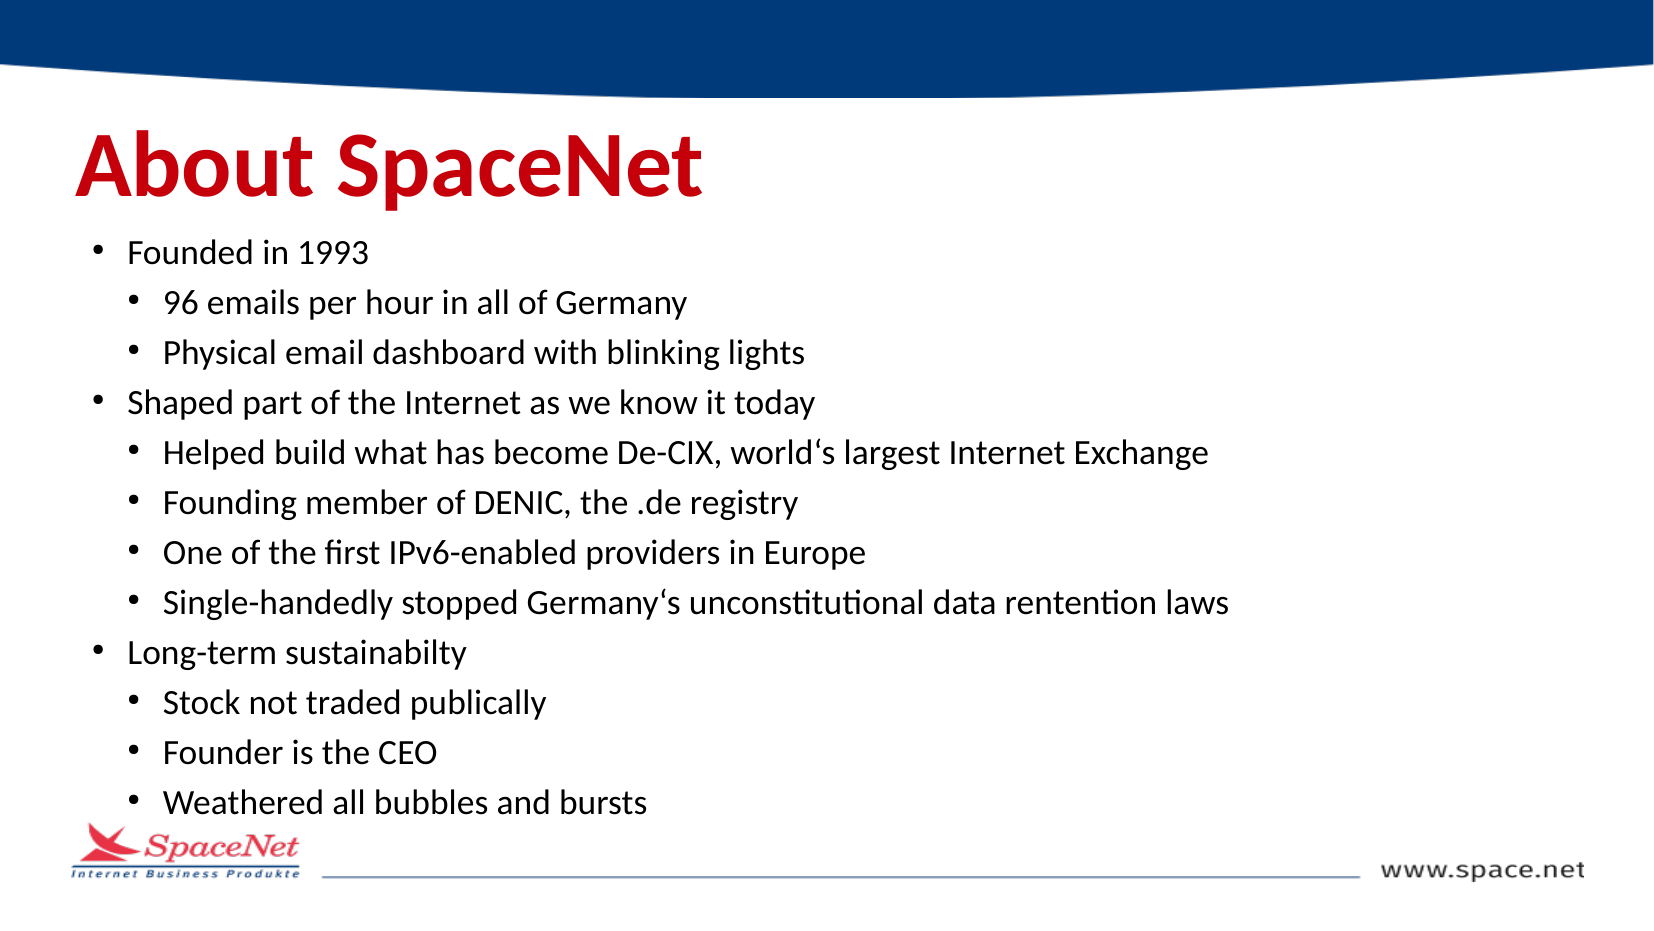

About SpaceNet
Founded in 1993
96 emails per hour in all of Germany
Physical email dashboard with blinking lights
Shaped part of the Internet as we know it today
Helped build what has become De-CIX, world‘s largest Internet Exchange
Founding member of DENIC, the .de registry
One of the first IPv6-enabled providers in Europe
Single-handedly stopped Germany‘s unconstitutional data rentention laws
Long-term sustainabilty
Stock not traded publically
Founder is the CEO
Weathered all bubbles and bursts